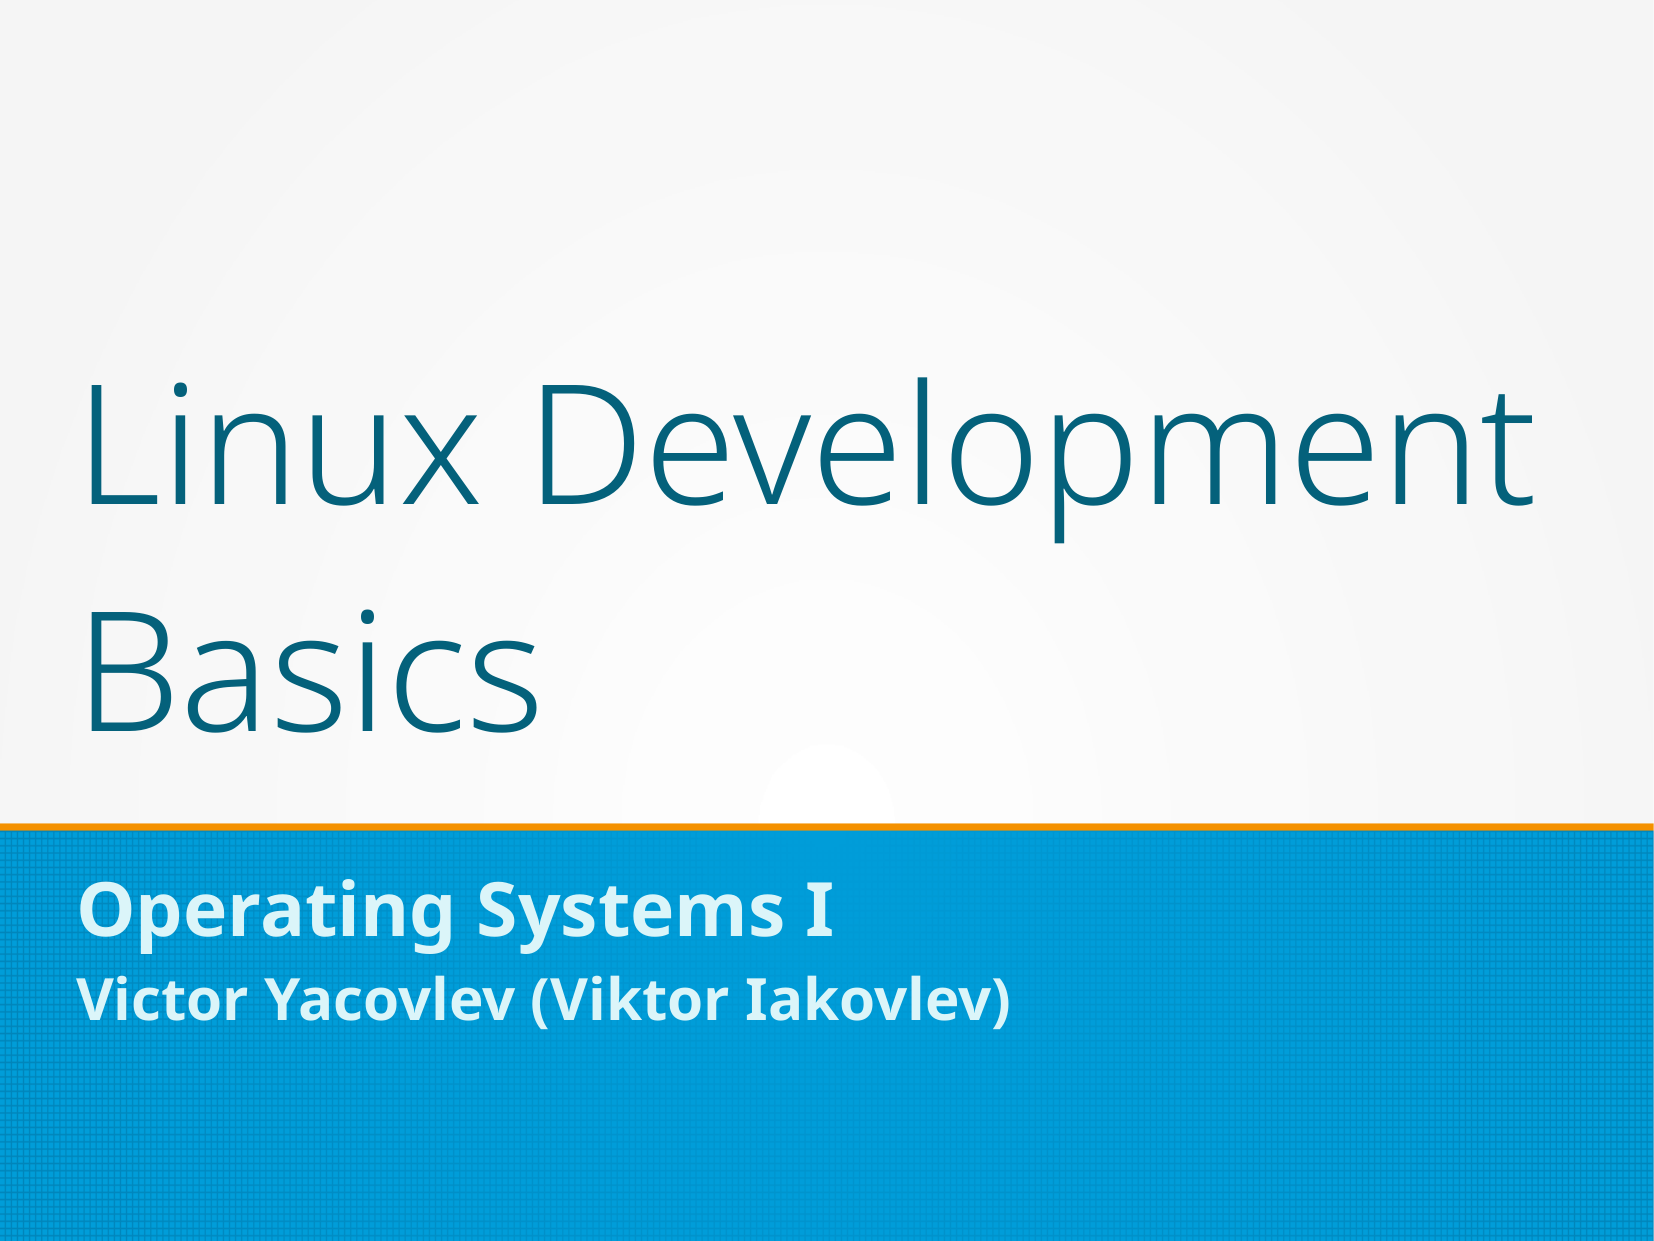

# Linux Development Basics
Operating Systems I
Victor Yacovlev (Viktor Iakovlev)